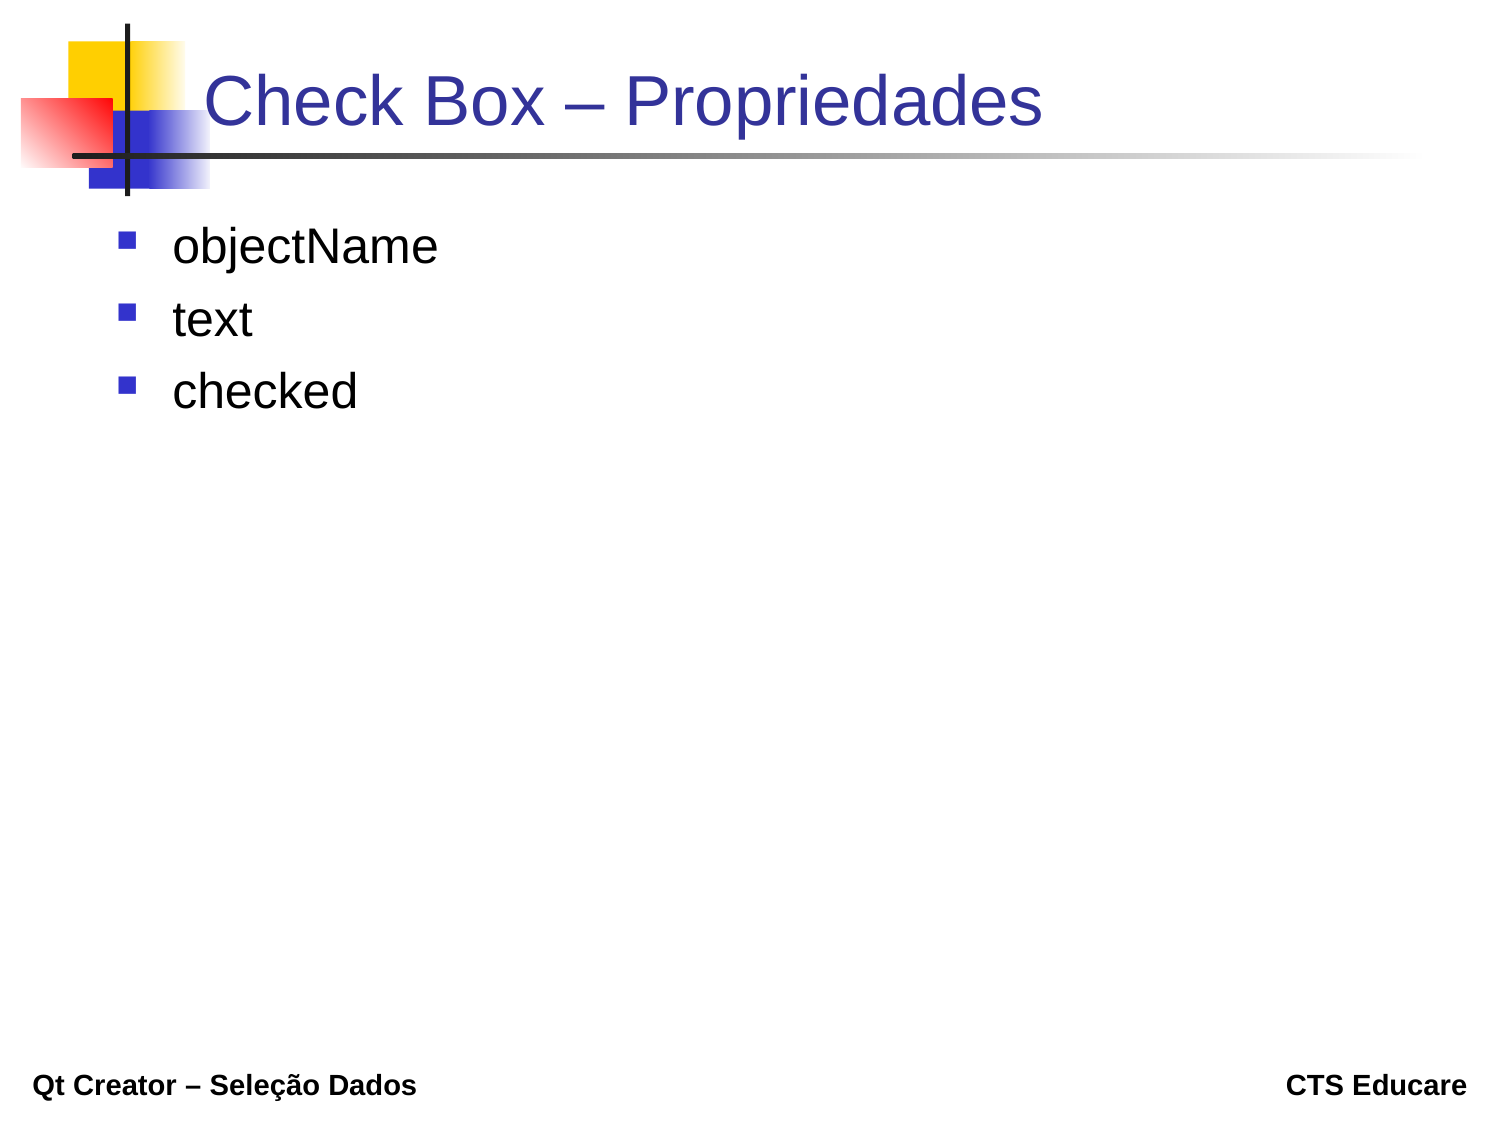

# Check Box – Propriedades
objectName
text
checked